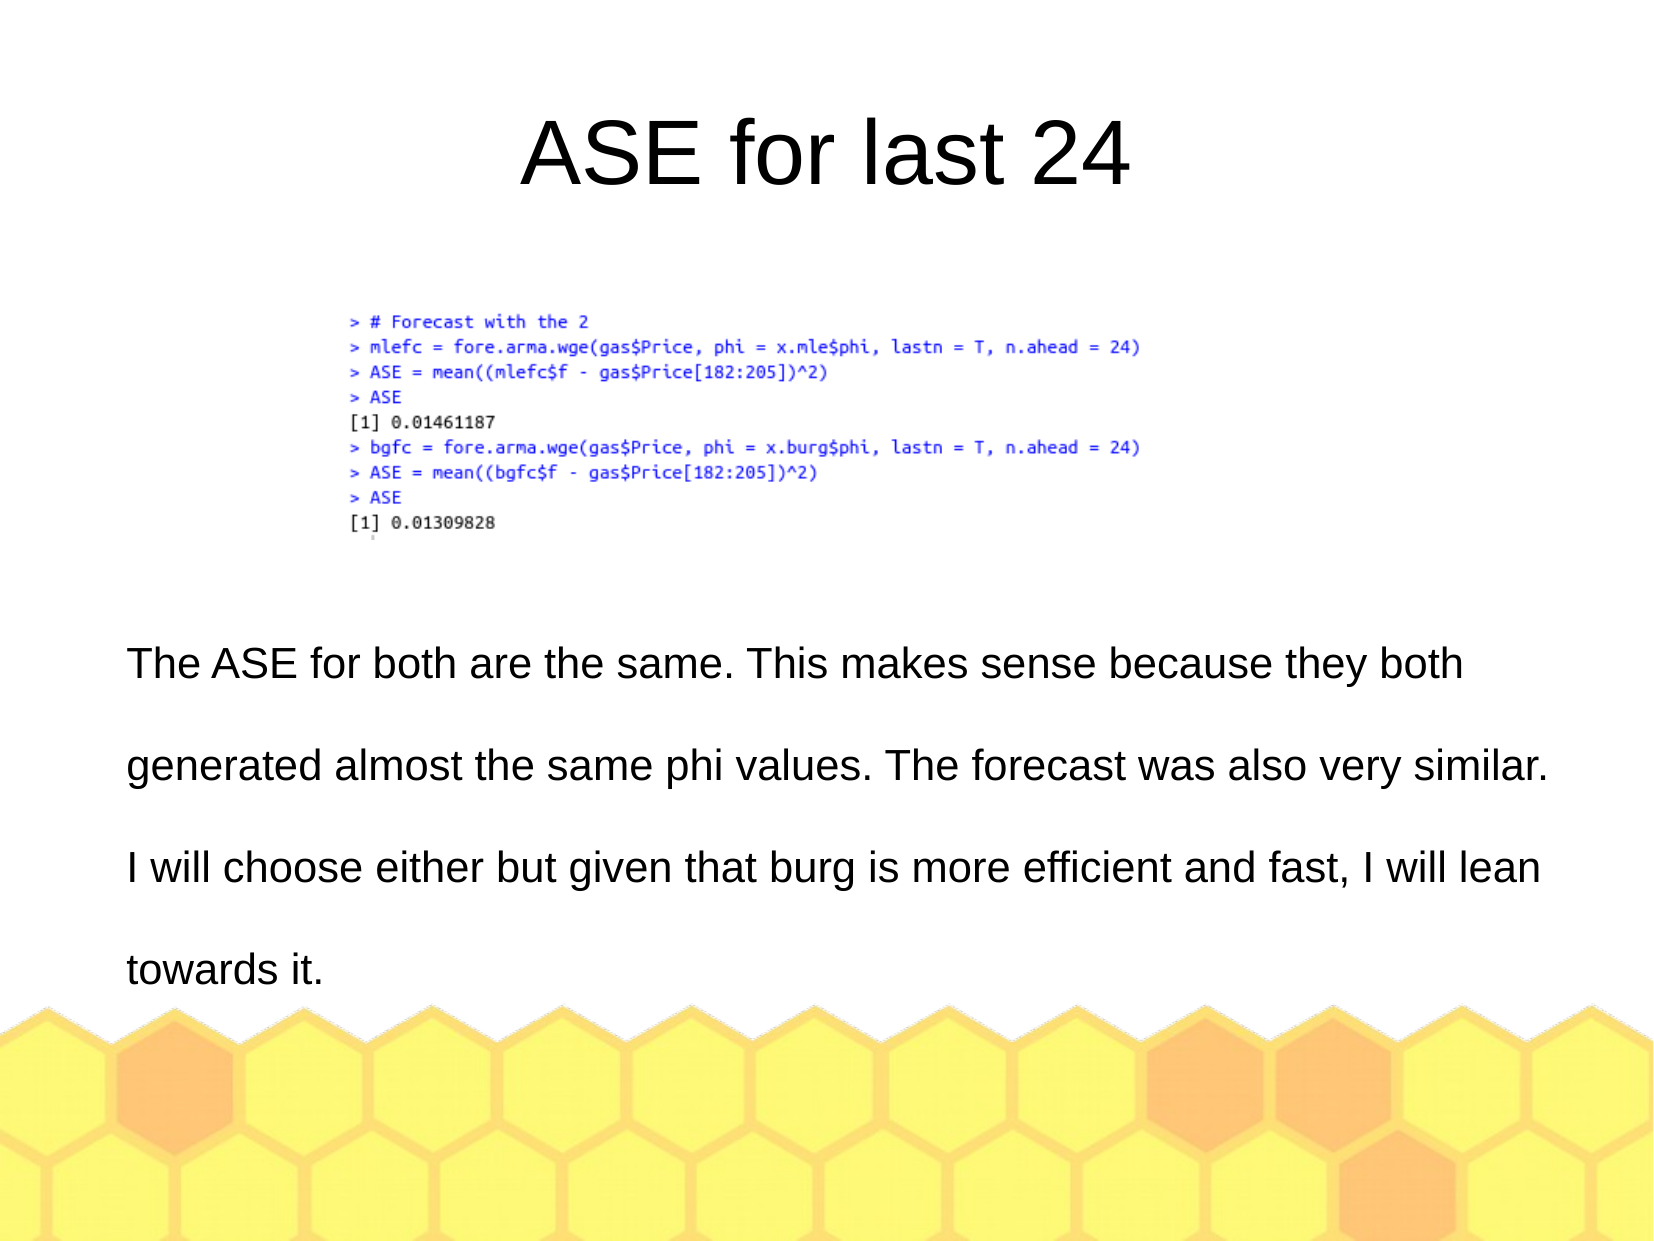

# ASE for last 24
The ASE for both are the same. This makes sense because they both generated almost the same phi values. The forecast was also very similar.
I will choose either but given that burg is more efficient and fast, I will lean towards it.